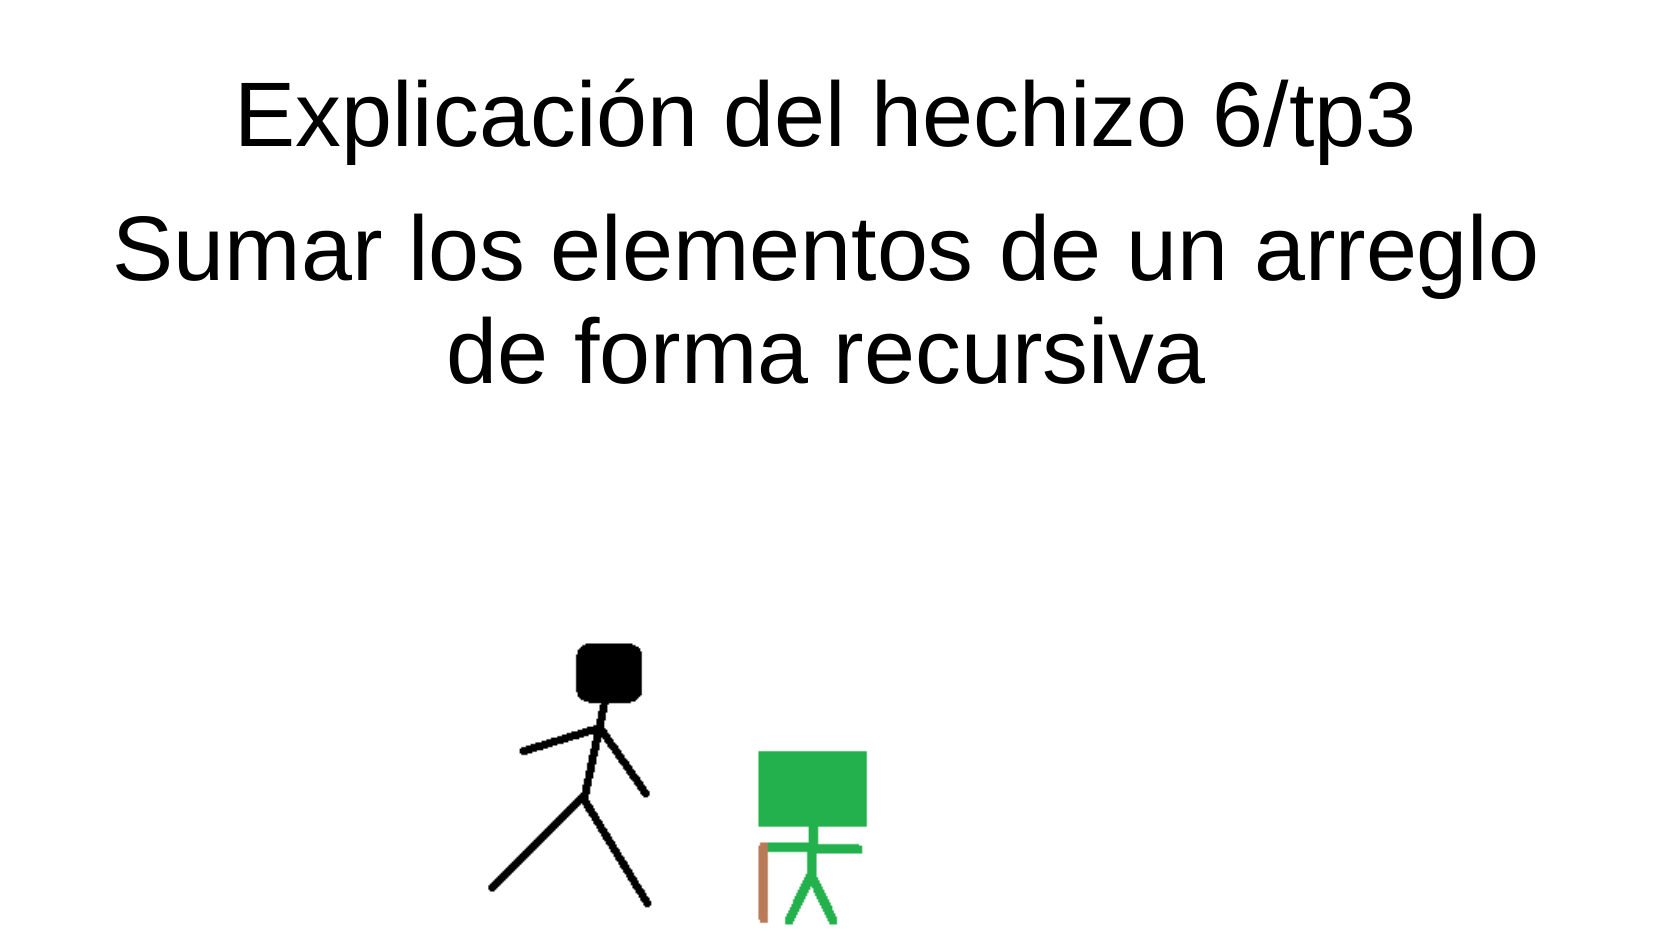

# Explicación del hechizo 6/tp3
Sumar los elementos de un arreglo de forma recursiva